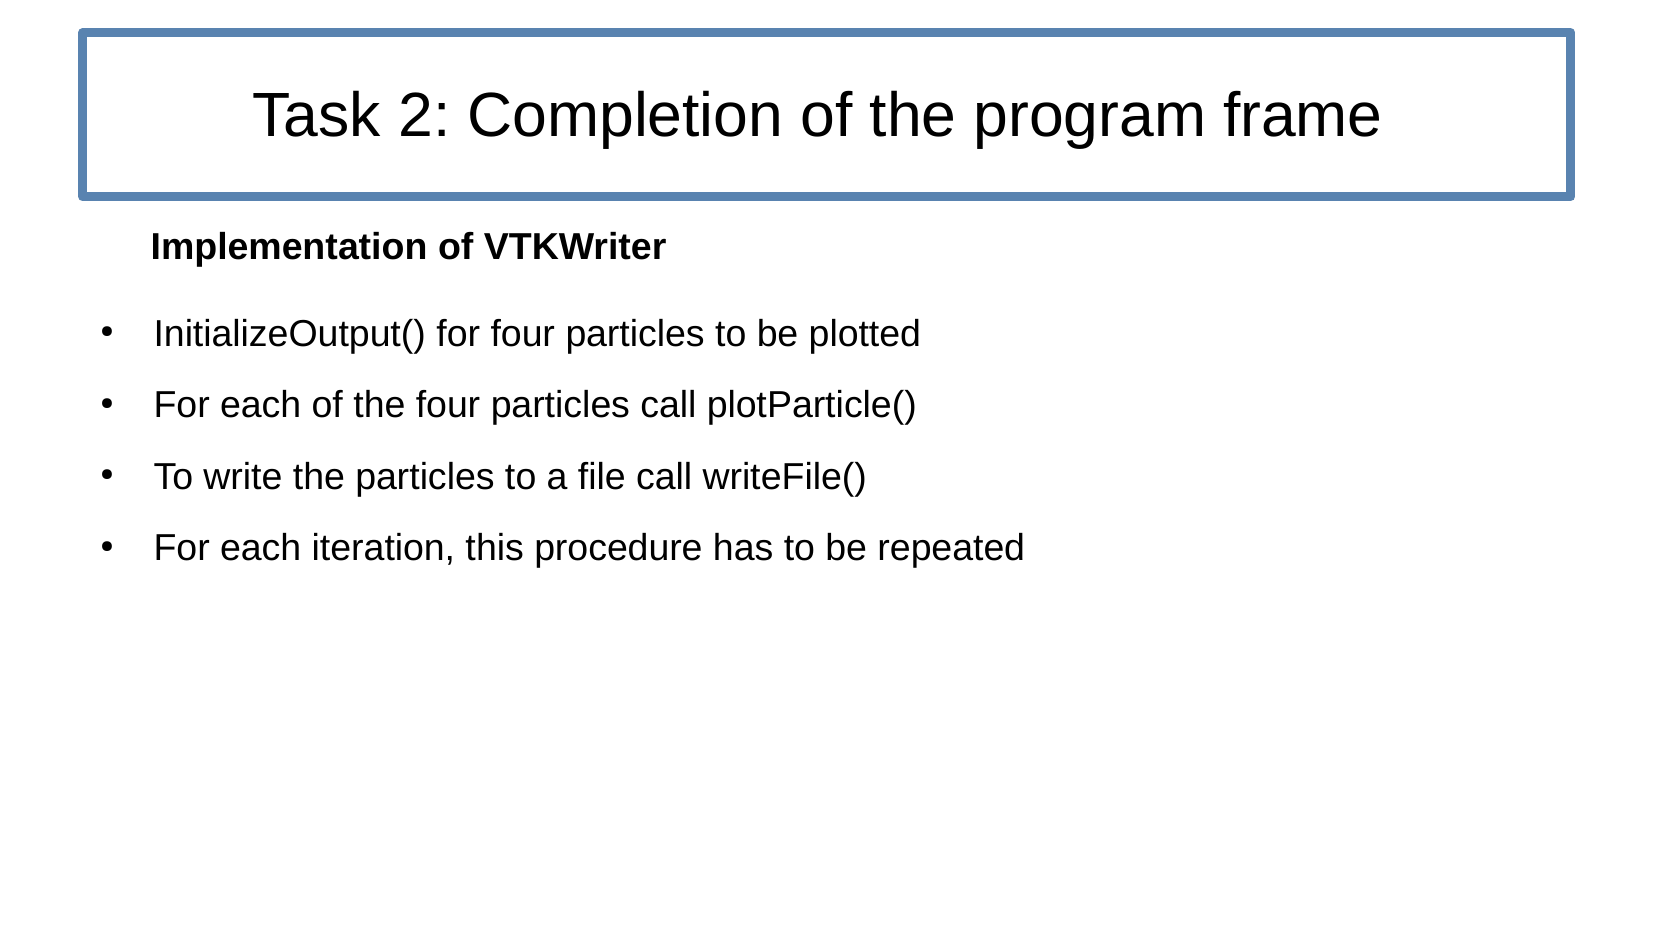

# Task 2: Completion of the program frame
Implementation of VTKWriter
InitializeOutput() for four particles to be plotted
For each of the four particles call plotParticle()
To write the particles to a file call writeFile()
For each iteration, this procedure has to be repeated